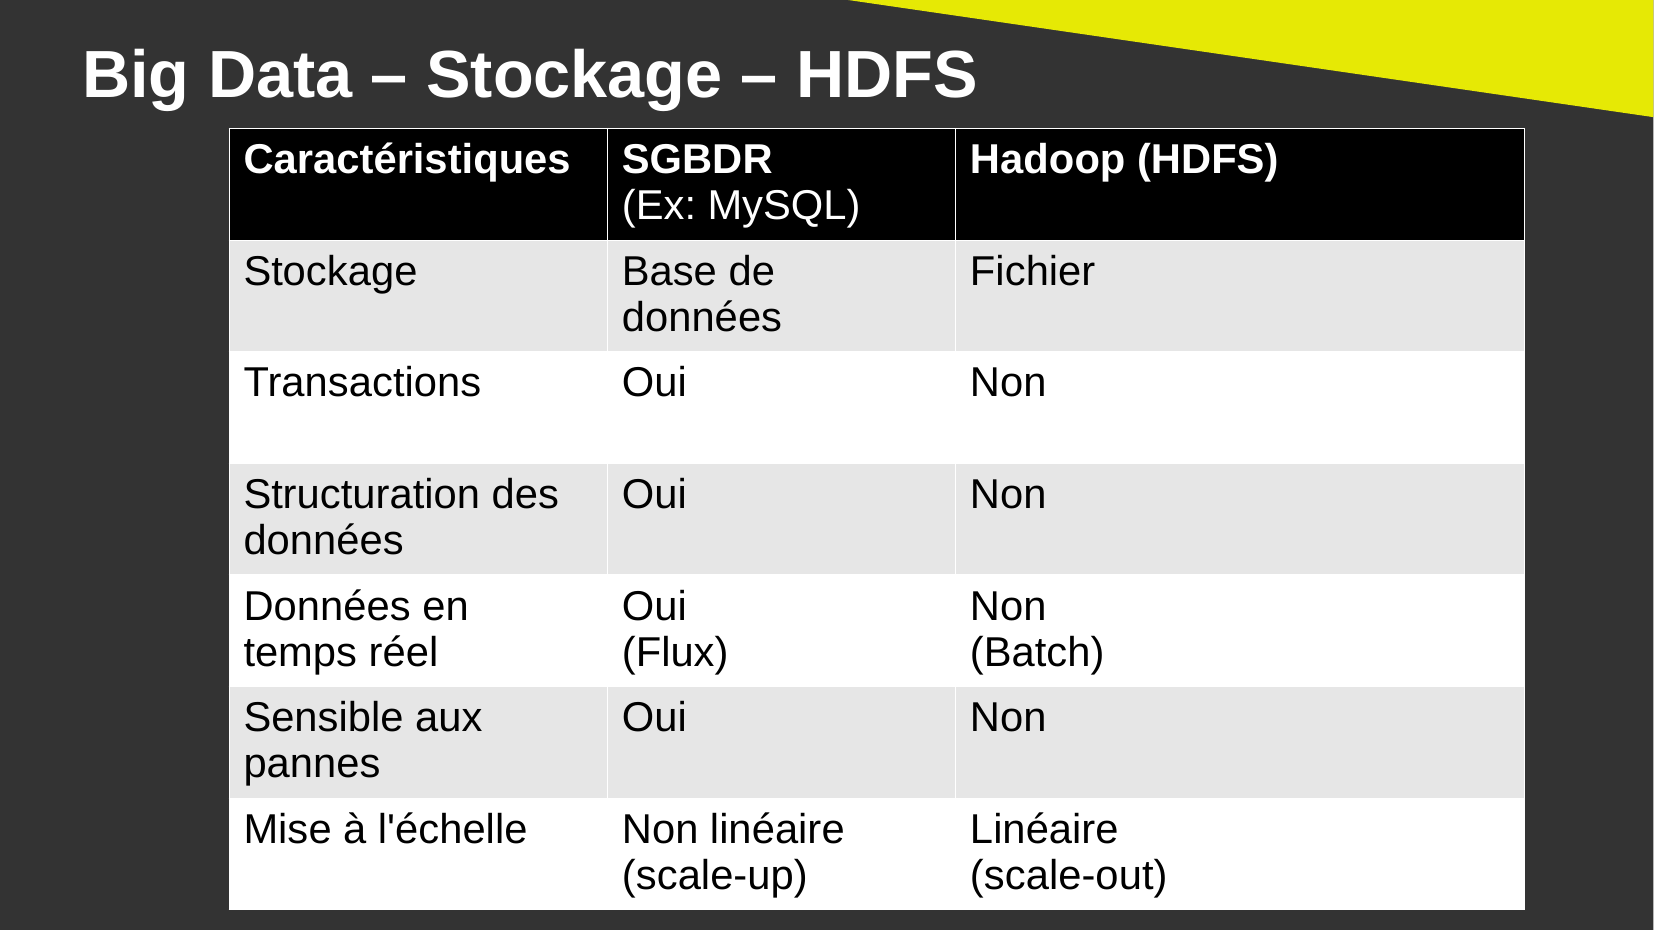

# Big Data – Stockage – HDFS
| Caractéristiques | SGBDR (Ex: MySQL) | Hadoop (HDFS) |
| --- | --- | --- |
| Stockage | Base de données | Fichier |
| Transactions | Oui | Non |
| Structuration des données | Oui | Non |
| Données en temps réel | Oui (Flux) | Non (Batch) |
| Sensible aux pannes | Oui | Non |
| Mise à l'échelle | Non linéaire (scale-up) | Linéaire (scale-out) |